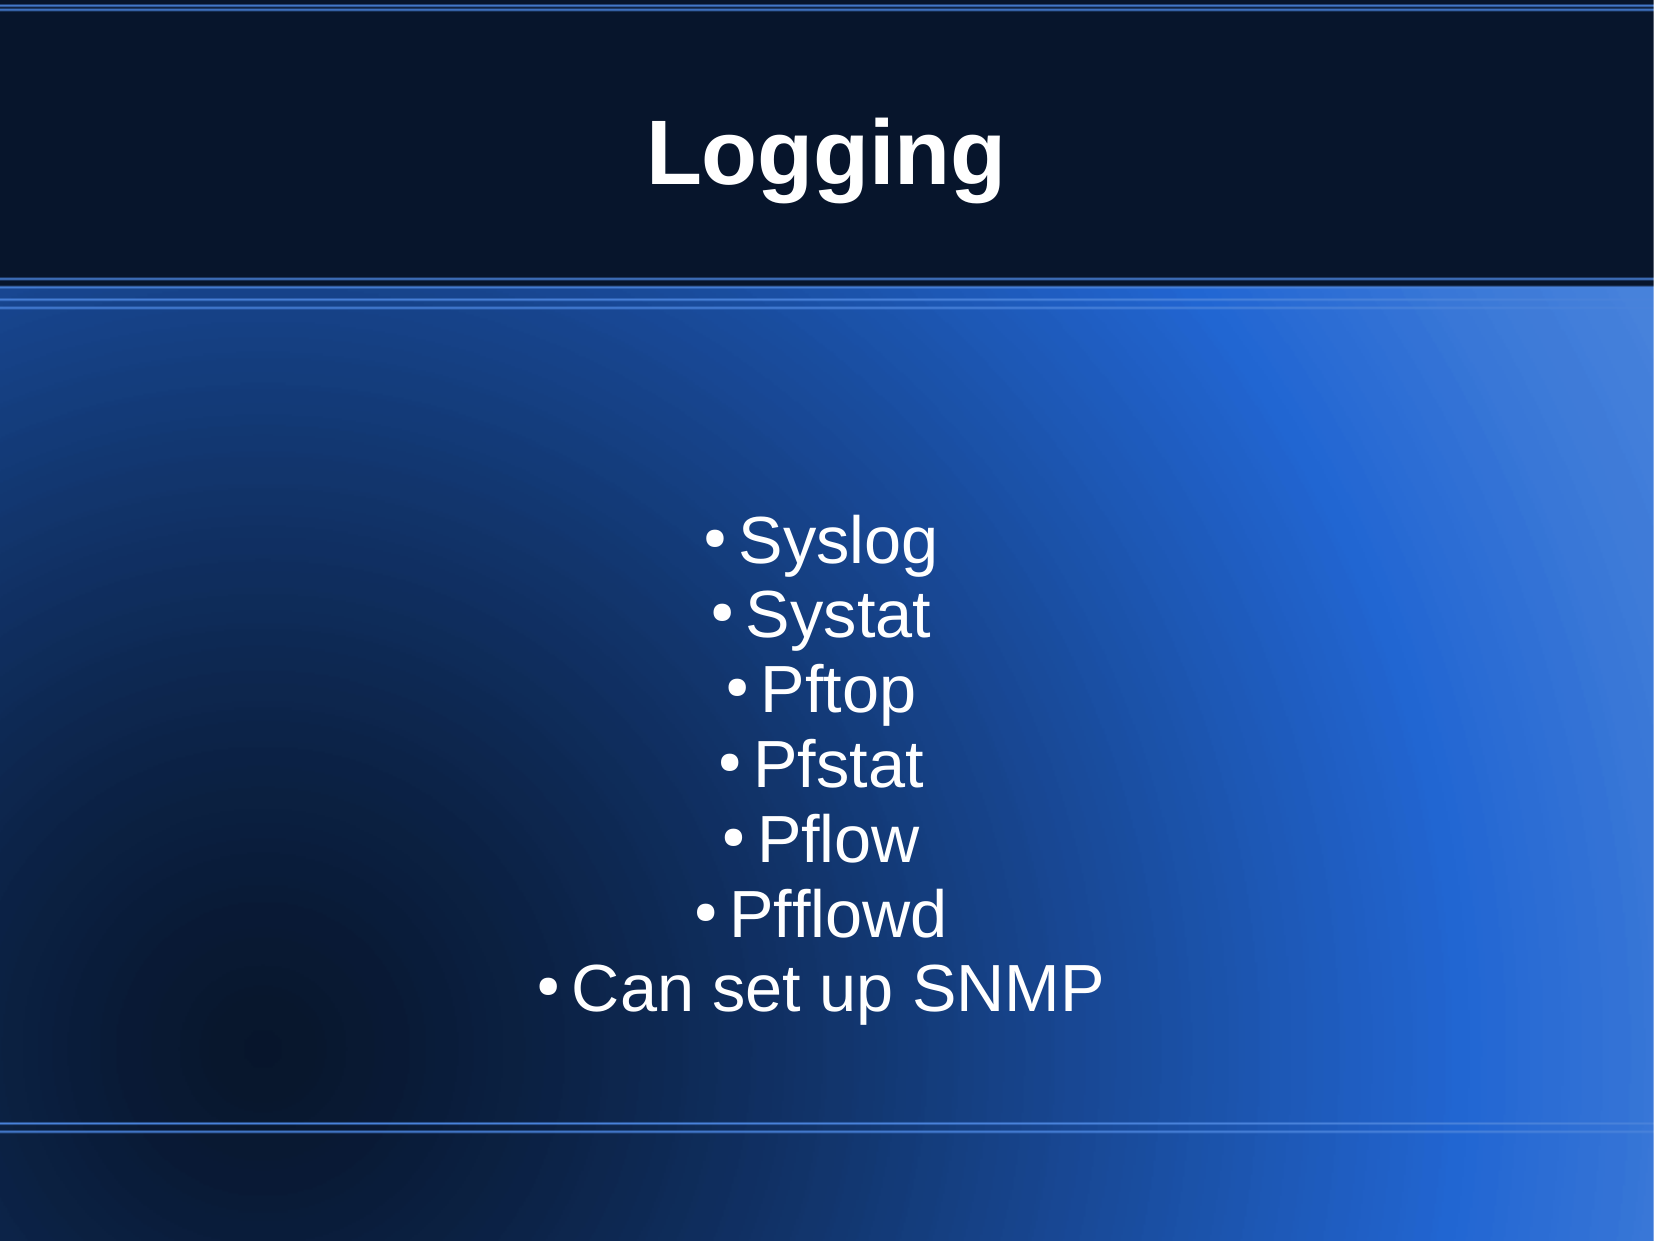

# Logging
Syslog
Systat
Pftop
Pfstat
Pflow
Pfflowd
Can set up SNMP